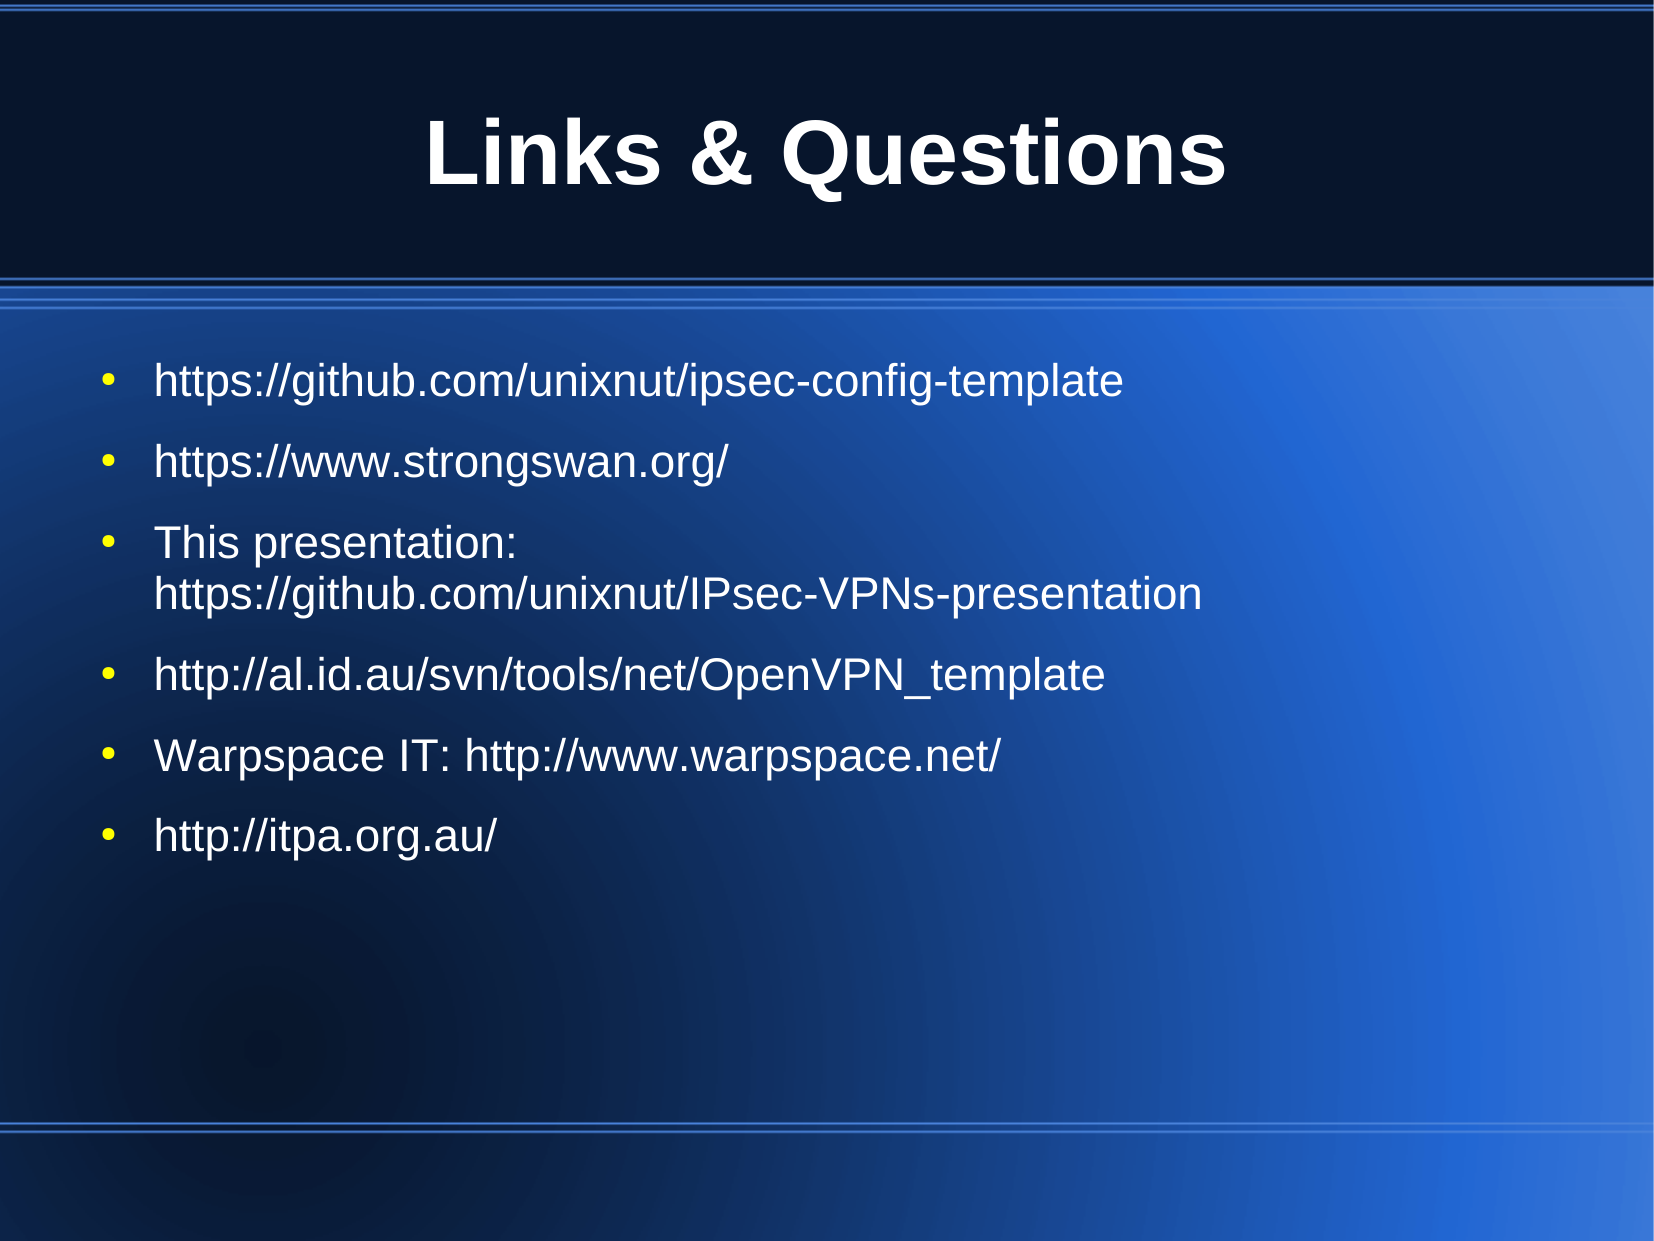

# Links & Questions
https://github.com/unixnut/ipsec-config-template
https://www.strongswan.org/
This presentation:
https://github.com/unixnut/IPsec-VPNs-presentation
http://al.id.au/svn/tools/net/OpenVPN_template
Warpspace IT: http://www.warpspace.net/
http://itpa.org.au/